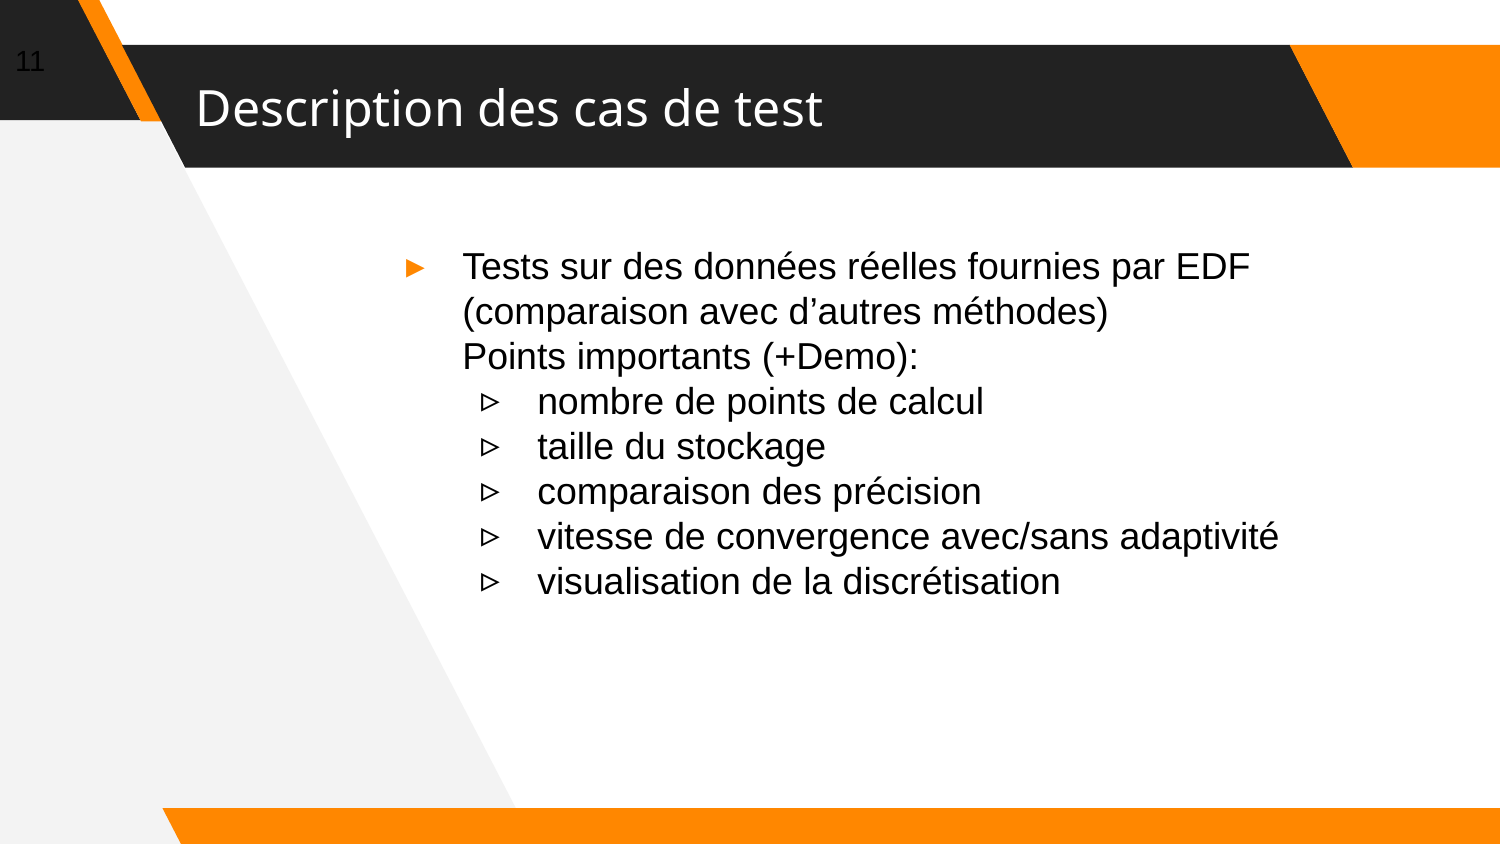

# Description des cas de test
Tests sur des données réelles fournies par EDF (comparaison avec d’autres méthodes)
Points importants (+Demo):
nombre de points de calcul
taille du stockage
comparaison des précision
vitesse de convergence avec/sans adaptivité
visualisation de la discrétisation